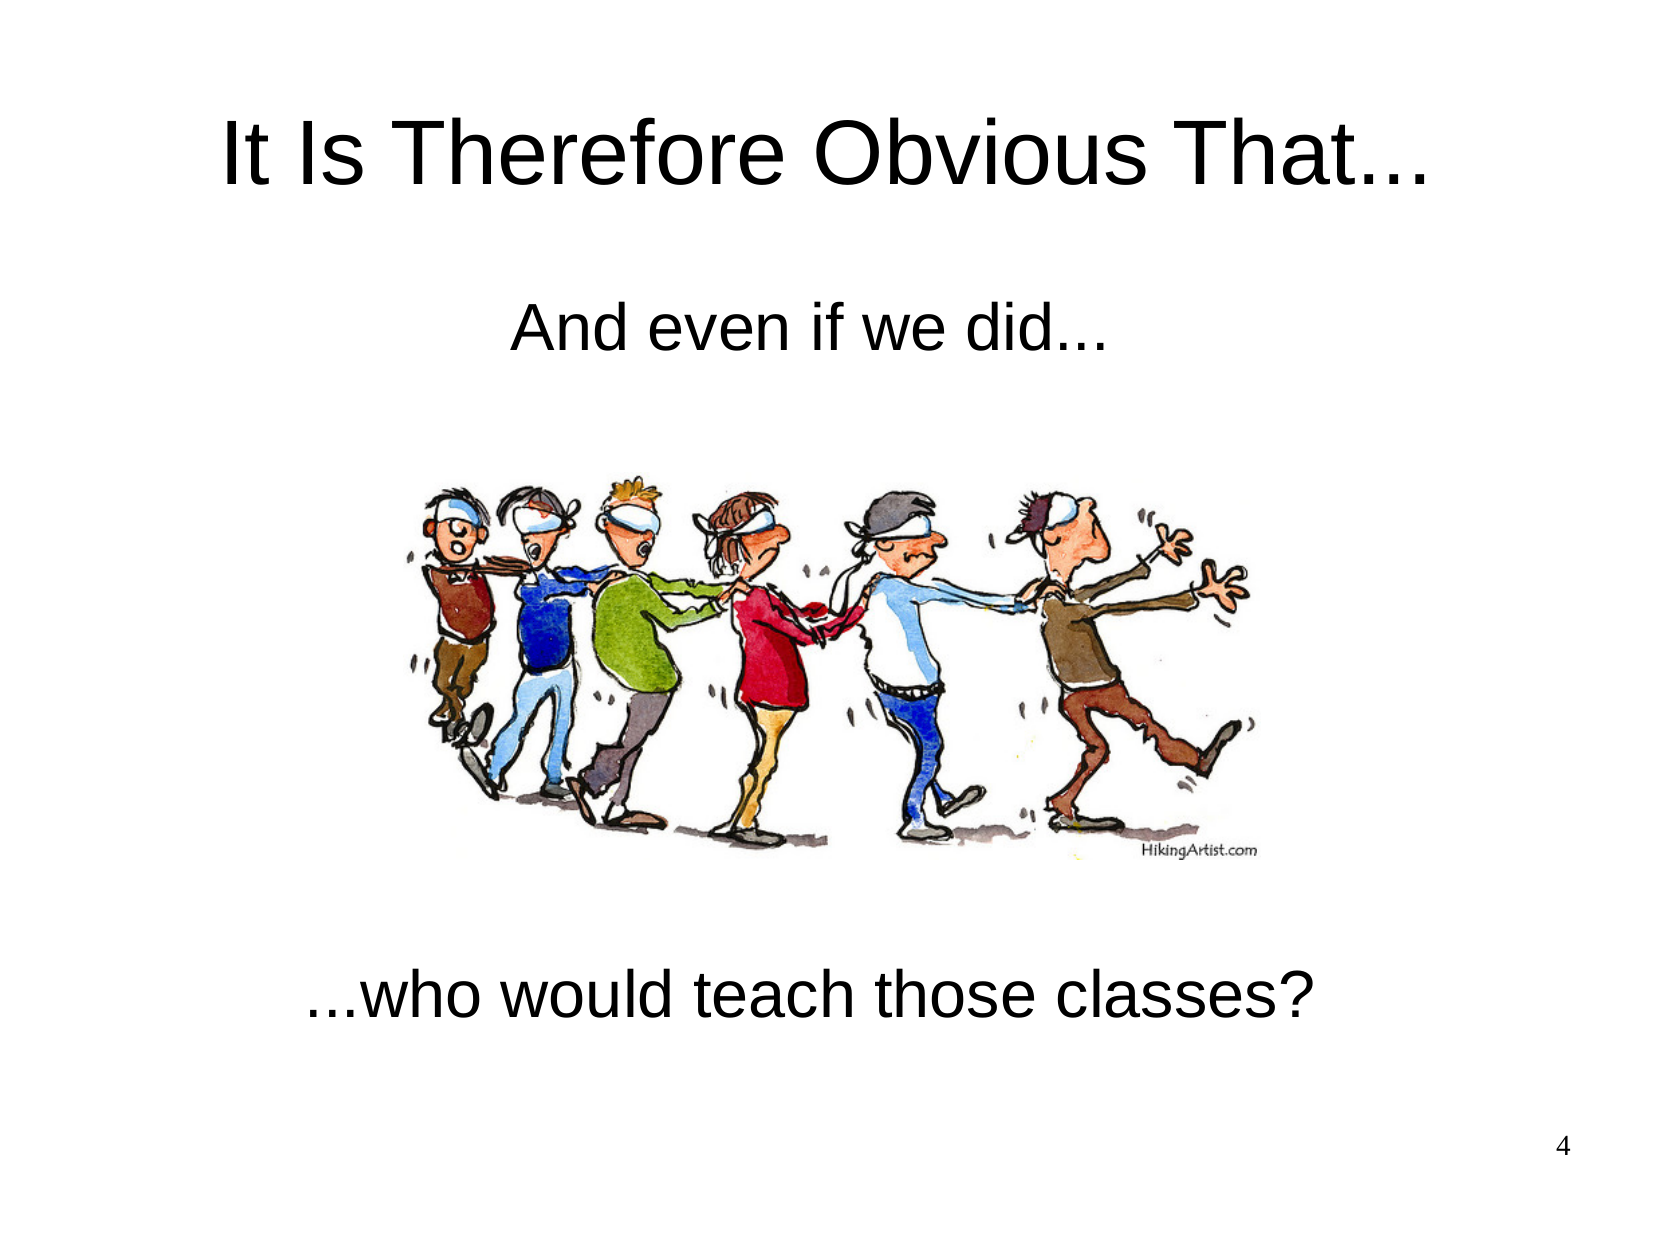

# It Is Therefore Obvious That...
And even if we did...
...who would teach those classes?
4